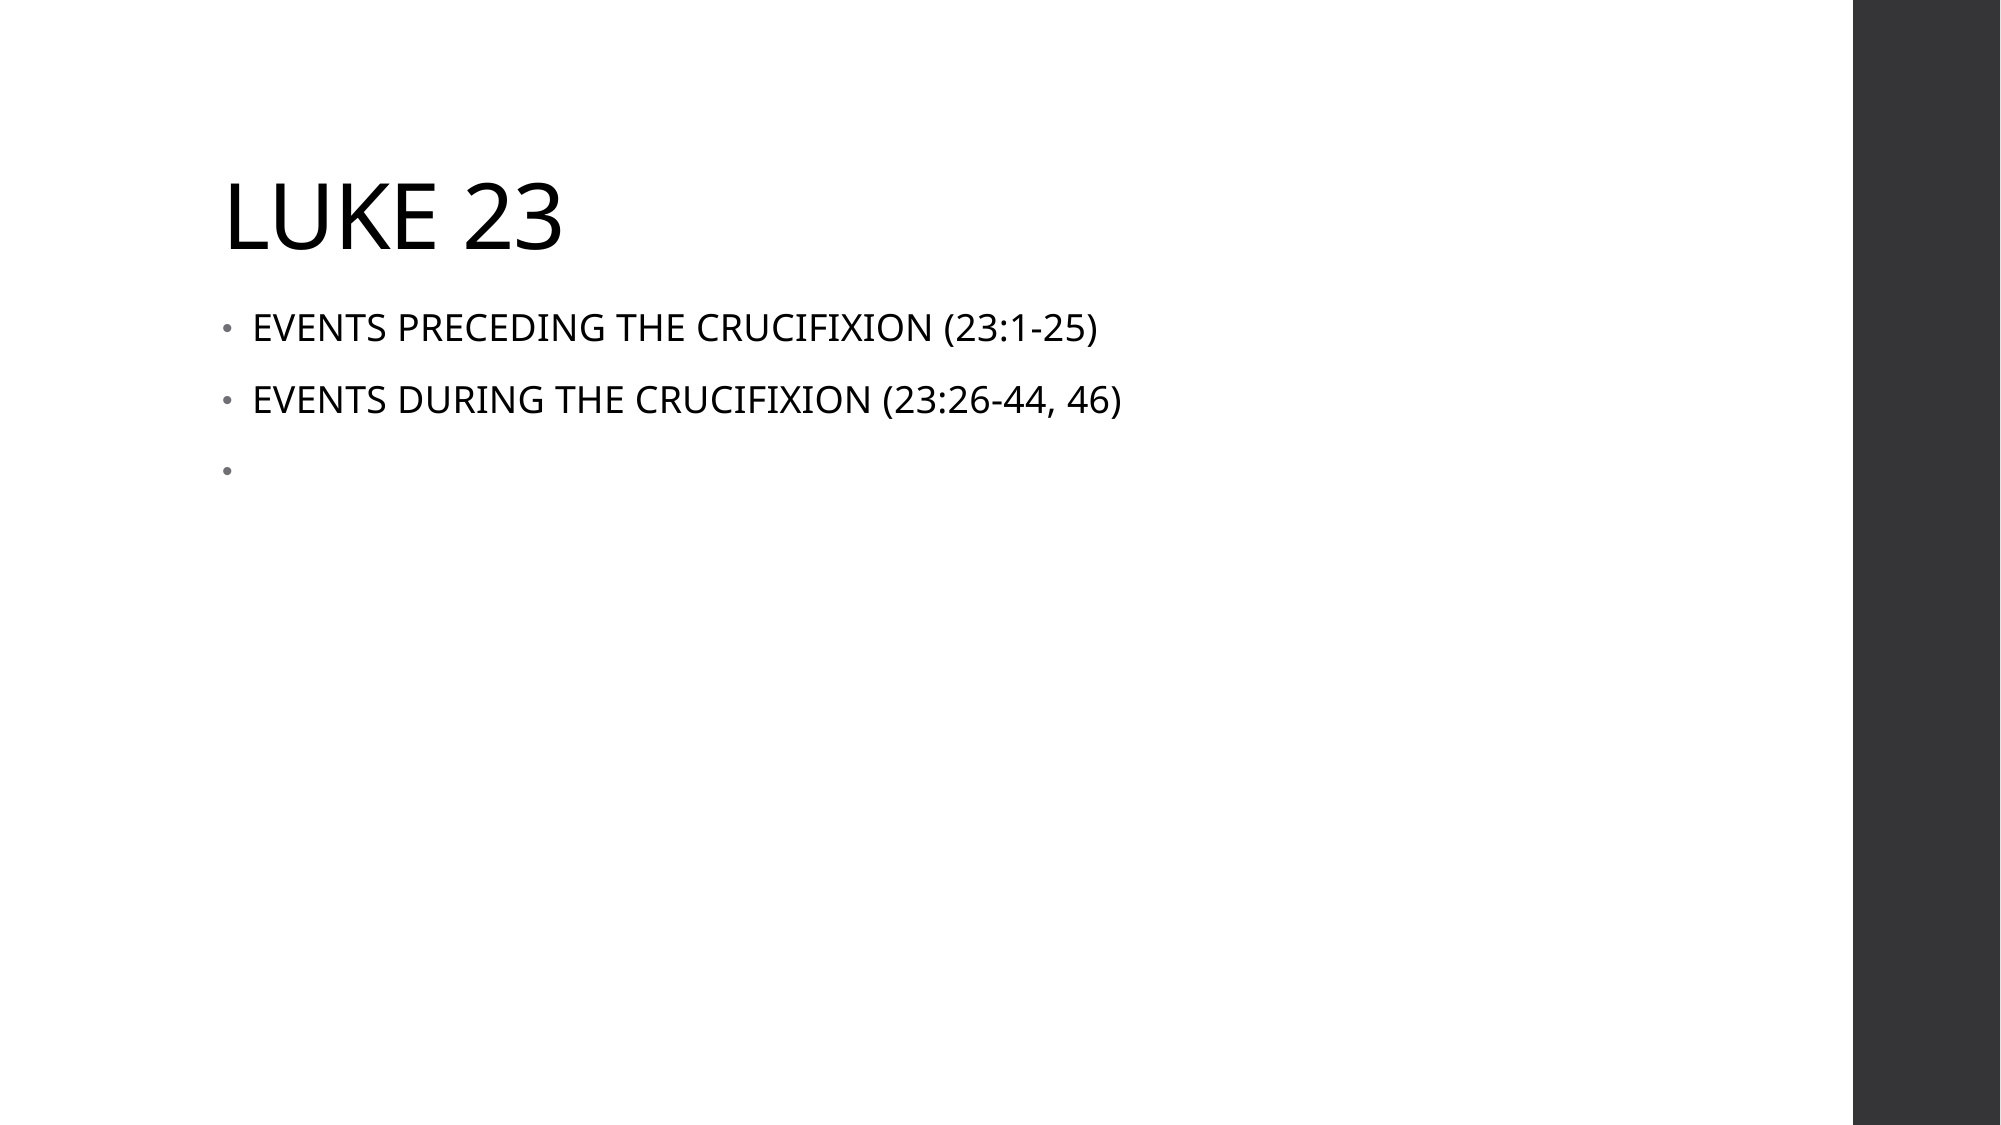

# LUKE 23
EVENTS PRECEDING THE CRUCIFIXION (23:1-25)
EVENTS DURING THE CRUCIFIXION (23:26-44, 46)